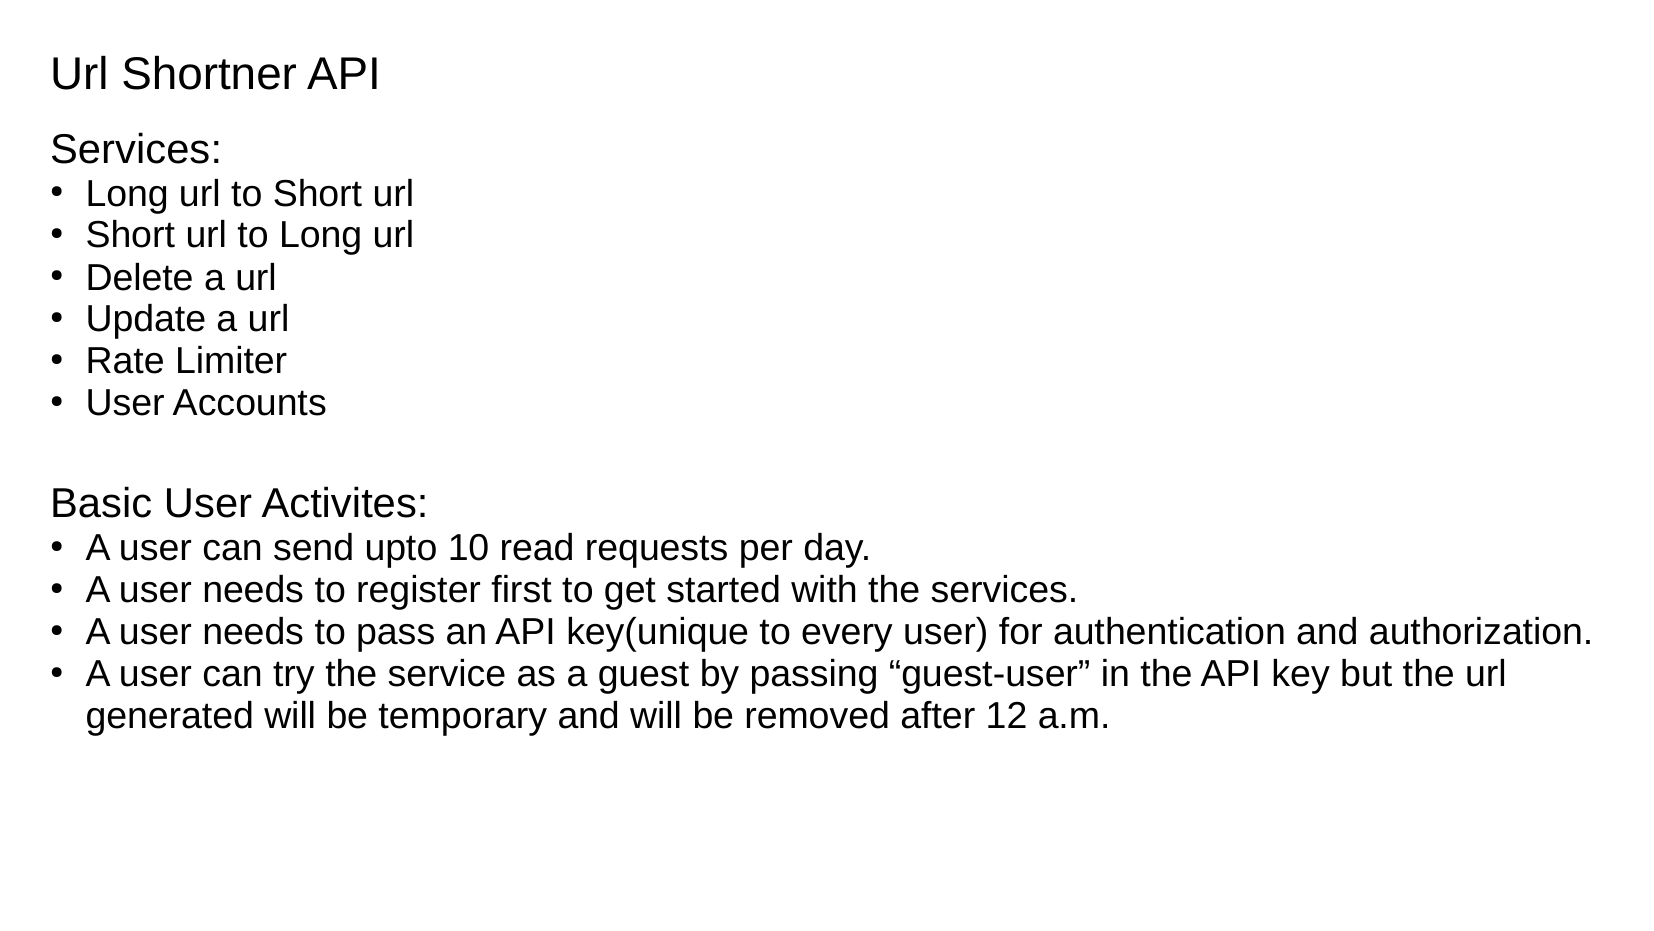

Url Shortner API
Services:
Long url to Short url
Short url to Long url
Delete a url
Update a url
Rate Limiter
User Accounts
Basic User Activites:
A user can send upto 10 read requests per day.
A user needs to register first to get started with the services.
A user needs to pass an API key(unique to every user) for authentication and authorization.
A user can try the service as a guest by passing “guest-user” in the API key but the url generated will be temporary and will be removed after 12 a.m.